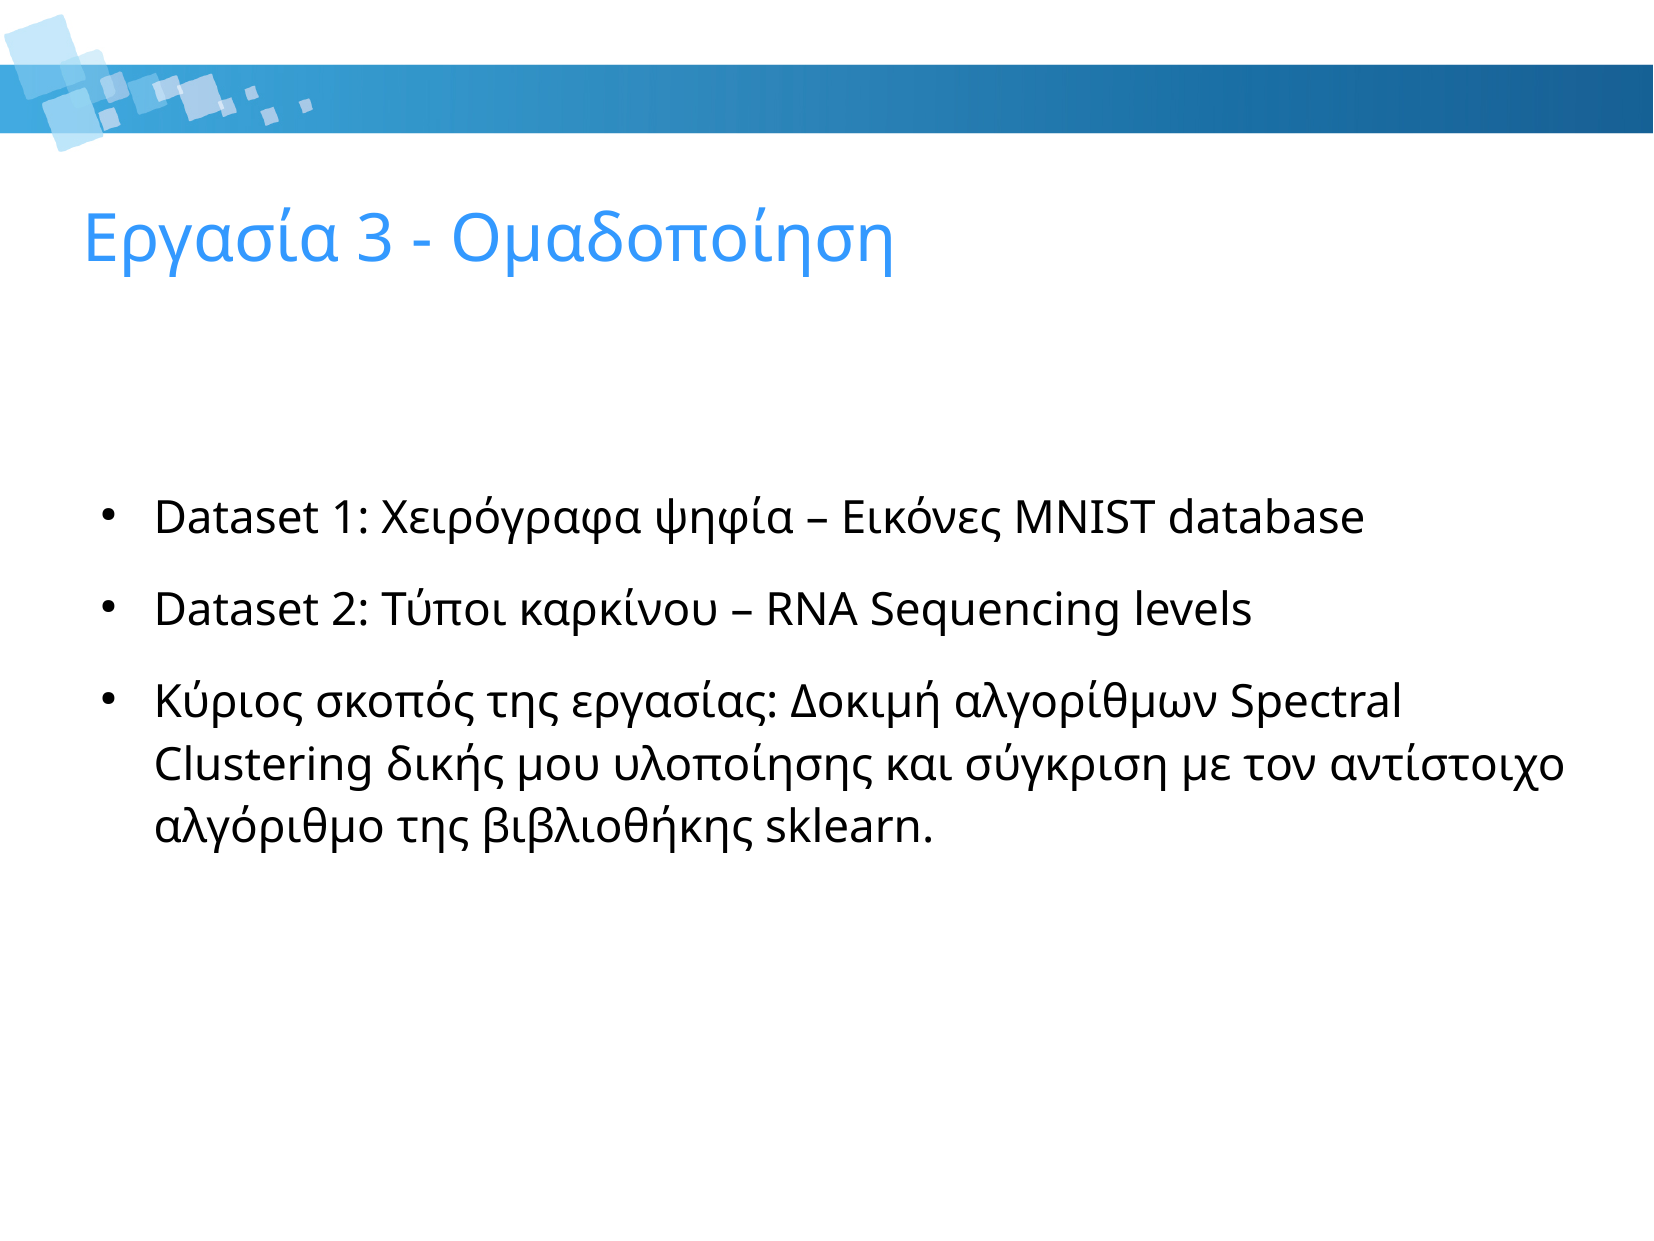

# Εργασία 3 - Ομαδοποίηση
Dataset 1: Xειρόγραφα ψηφία – Εικόνες MNIST database
Dataset 2: Τύποι καρκίνου – RNA Sequencing levels
Κύριος σκοπός της εργασίας: Δοκιμή αλγορίθμων Spectral Clustering δικής μου υλοποίησης και σύγκριση με τον αντίστοιχο αλγόριθμο της βιβλιοθήκης sklearn.